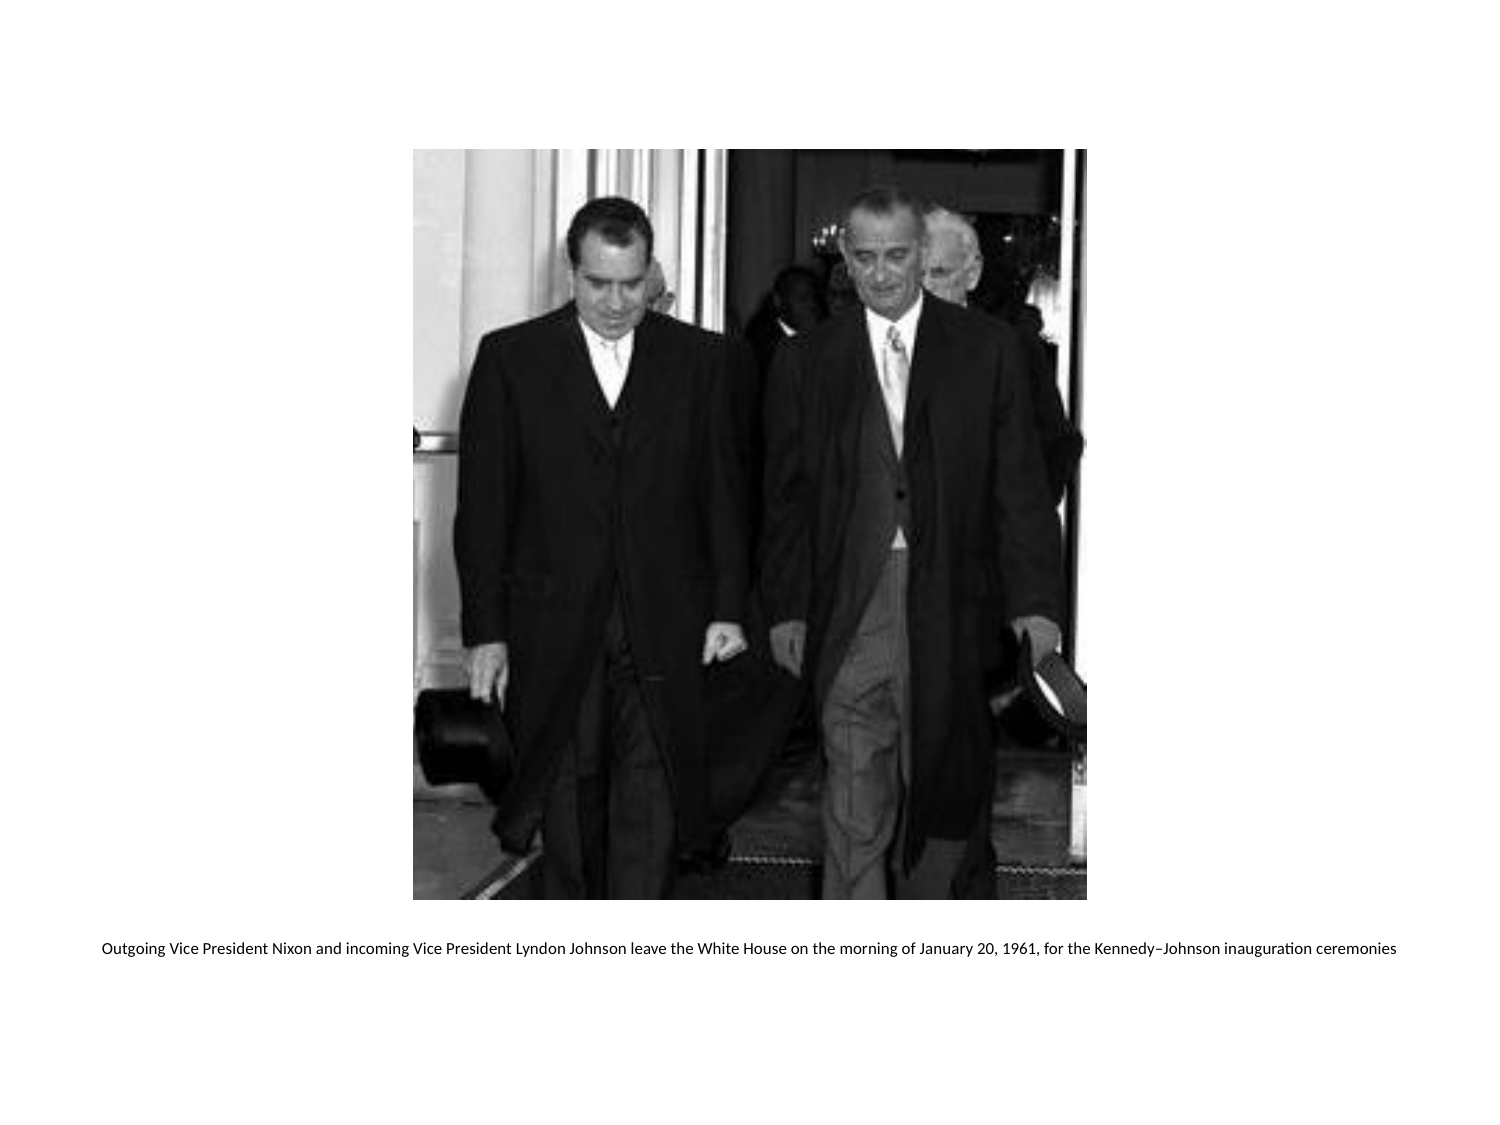

Outgoing Vice President Nixon and incoming Vice President Lyndon Johnson leave the White House on the morning of January 20, 1961, for the Kennedy–Johnson inauguration ceremonies